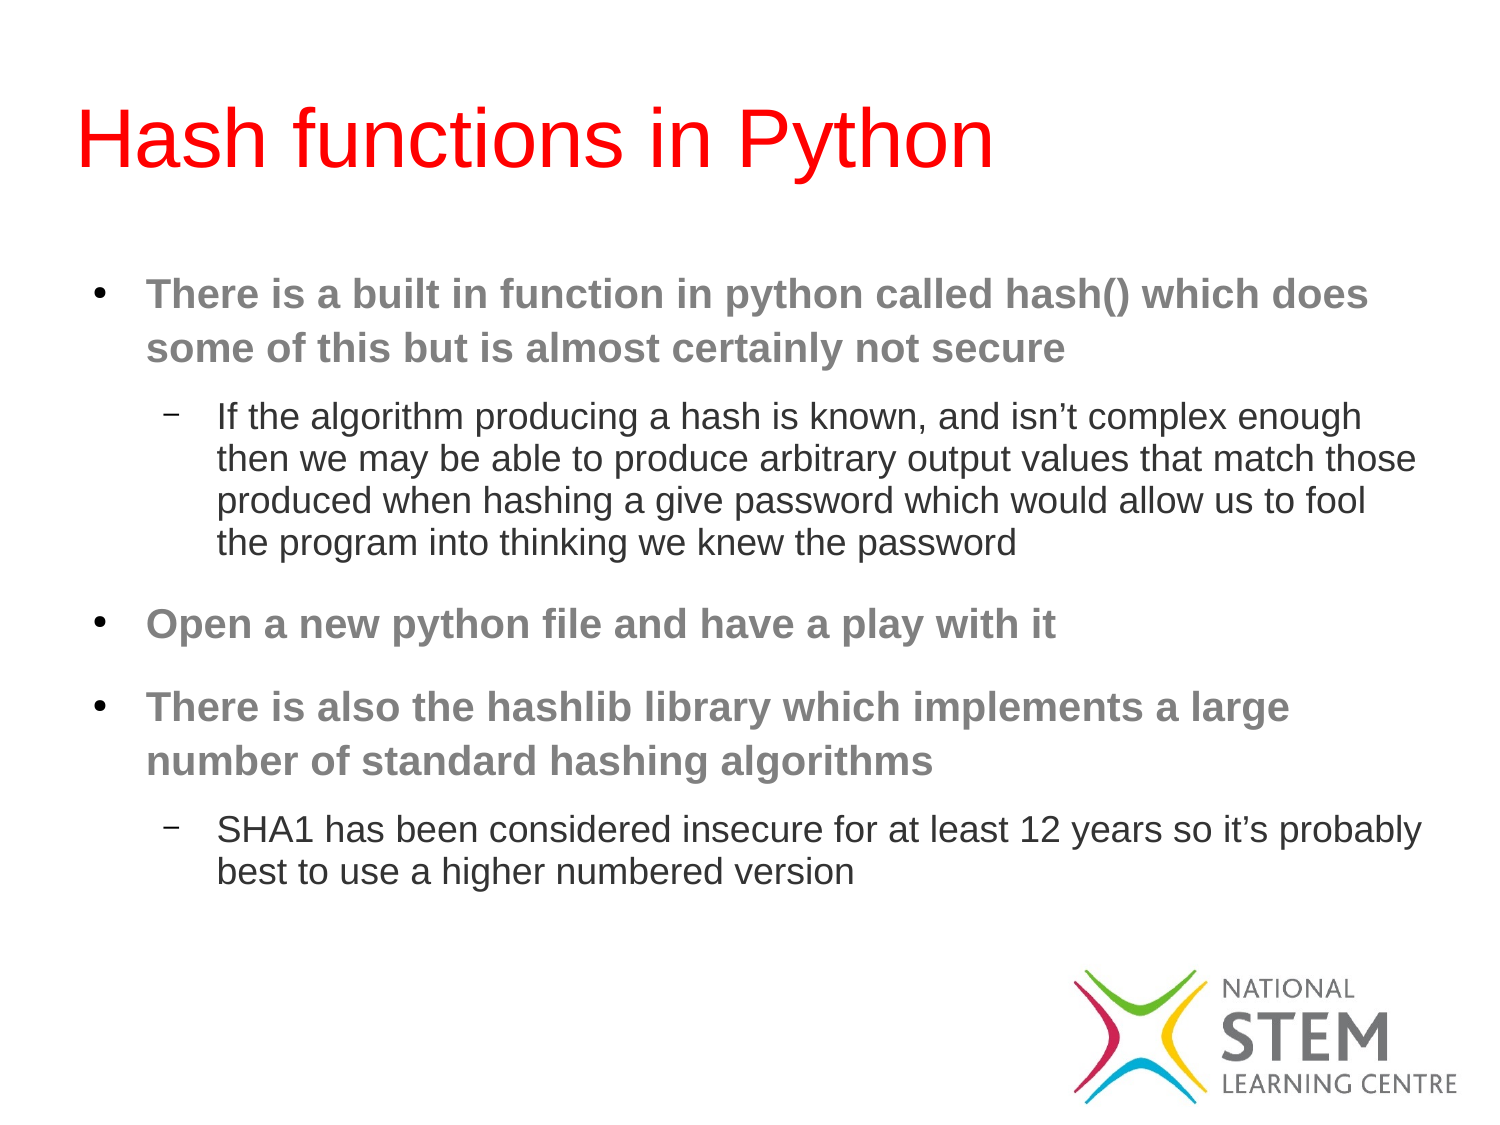

# Hash functions in Python
There is a built in function in python called hash() which does some of this but is almost certainly not secure
If the algorithm producing a hash is known, and isn’t complex enough then we may be able to produce arbitrary output values that match those produced when hashing a give password which would allow us to fool the program into thinking we knew the password
Open a new python file and have a play with it
There is also the hashlib library which implements a large number of standard hashing algorithms
SHA1 has been considered insecure for at least 12 years so it’s probably best to use a higher numbered version